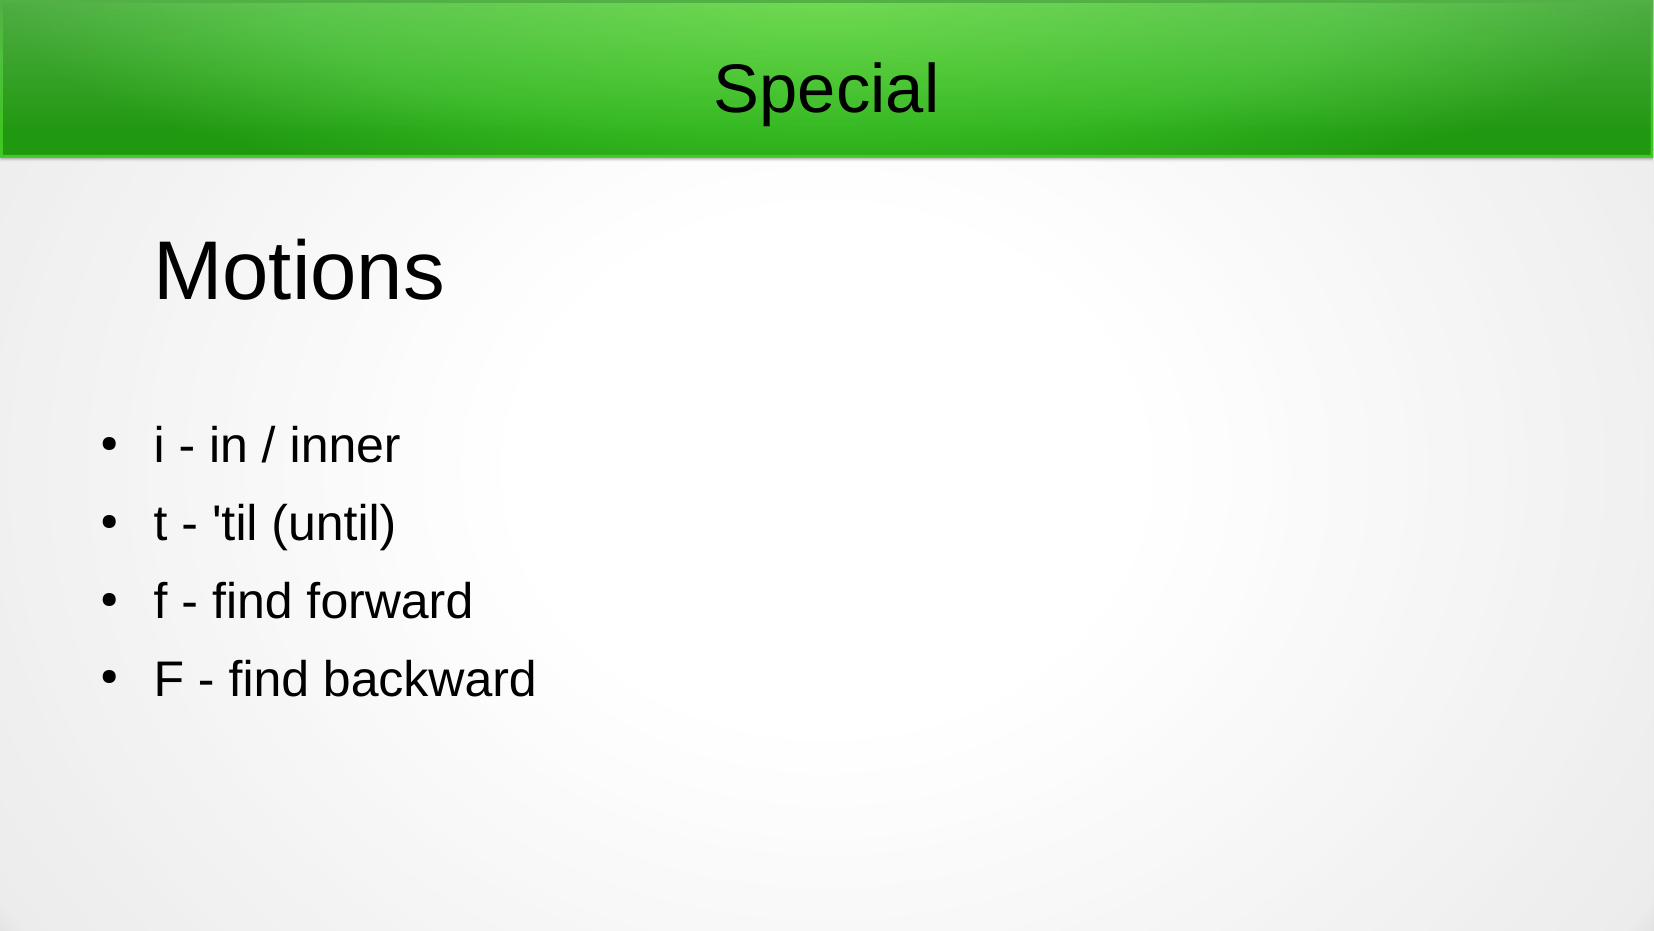

# Special
Motions
i - in / inner
t - 'til (until)
f - find forward
F - find backward